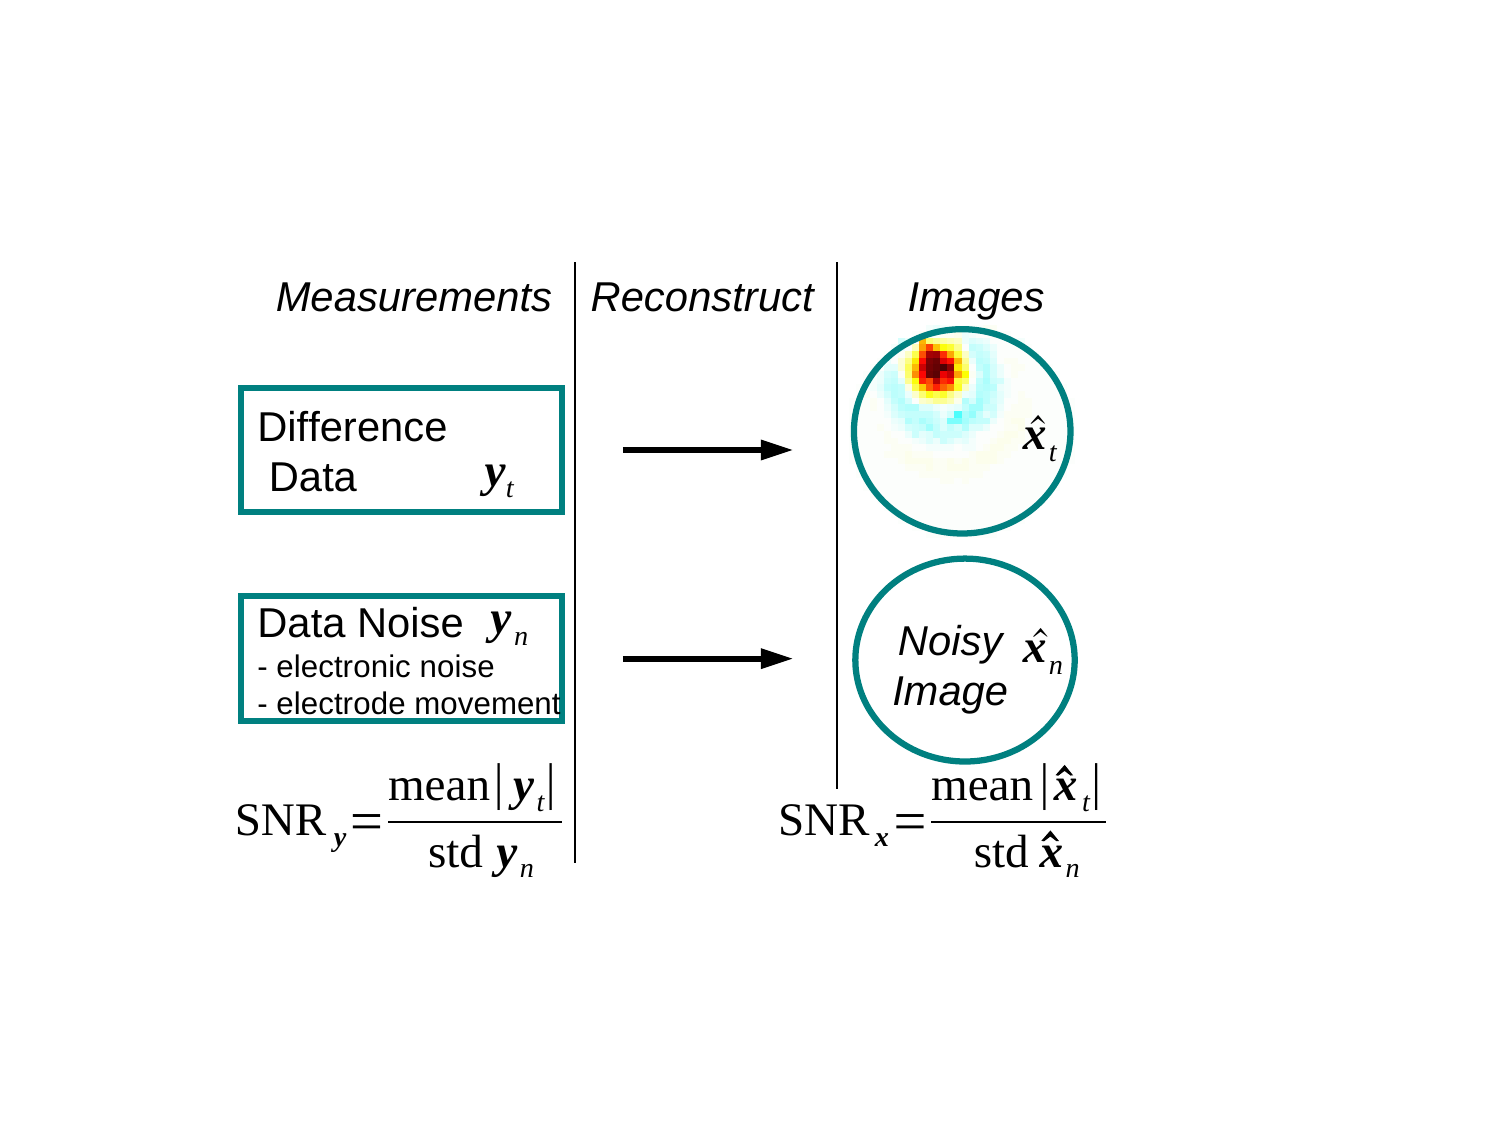

Measurements
Reconstruct
Images
Difference
 Data
Data Noise
- electronic noise
- electrode movement
Noisy
Image